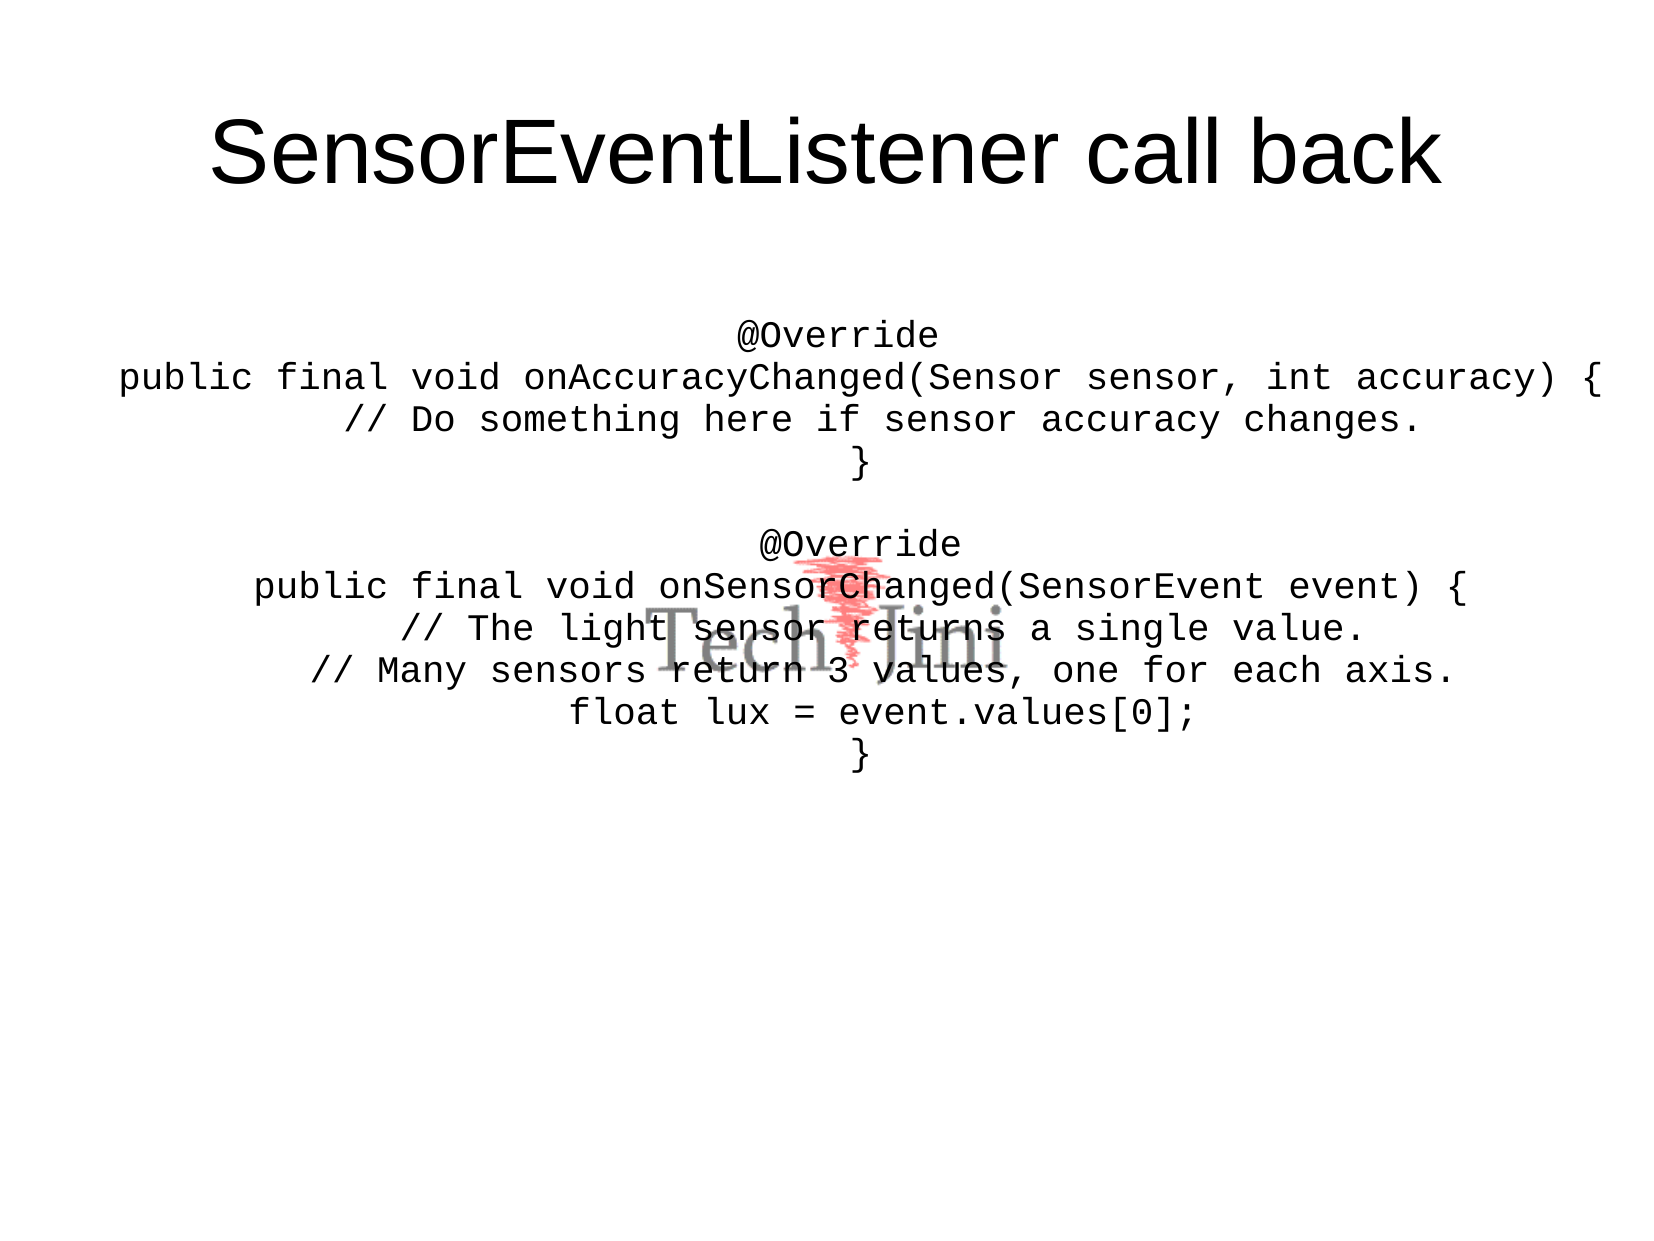

# SensorEventListener call back
@Override
  public final void onAccuracyChanged(Sensor sensor, int accuracy) {
    // Do something here if sensor accuracy changes.
  }
  @Override
  public final void onSensorChanged(SensorEvent event) {
    // The light sensor returns a single value.
    // Many sensors return 3 values, one for each axis.
    float lux = event.values[0];
  }